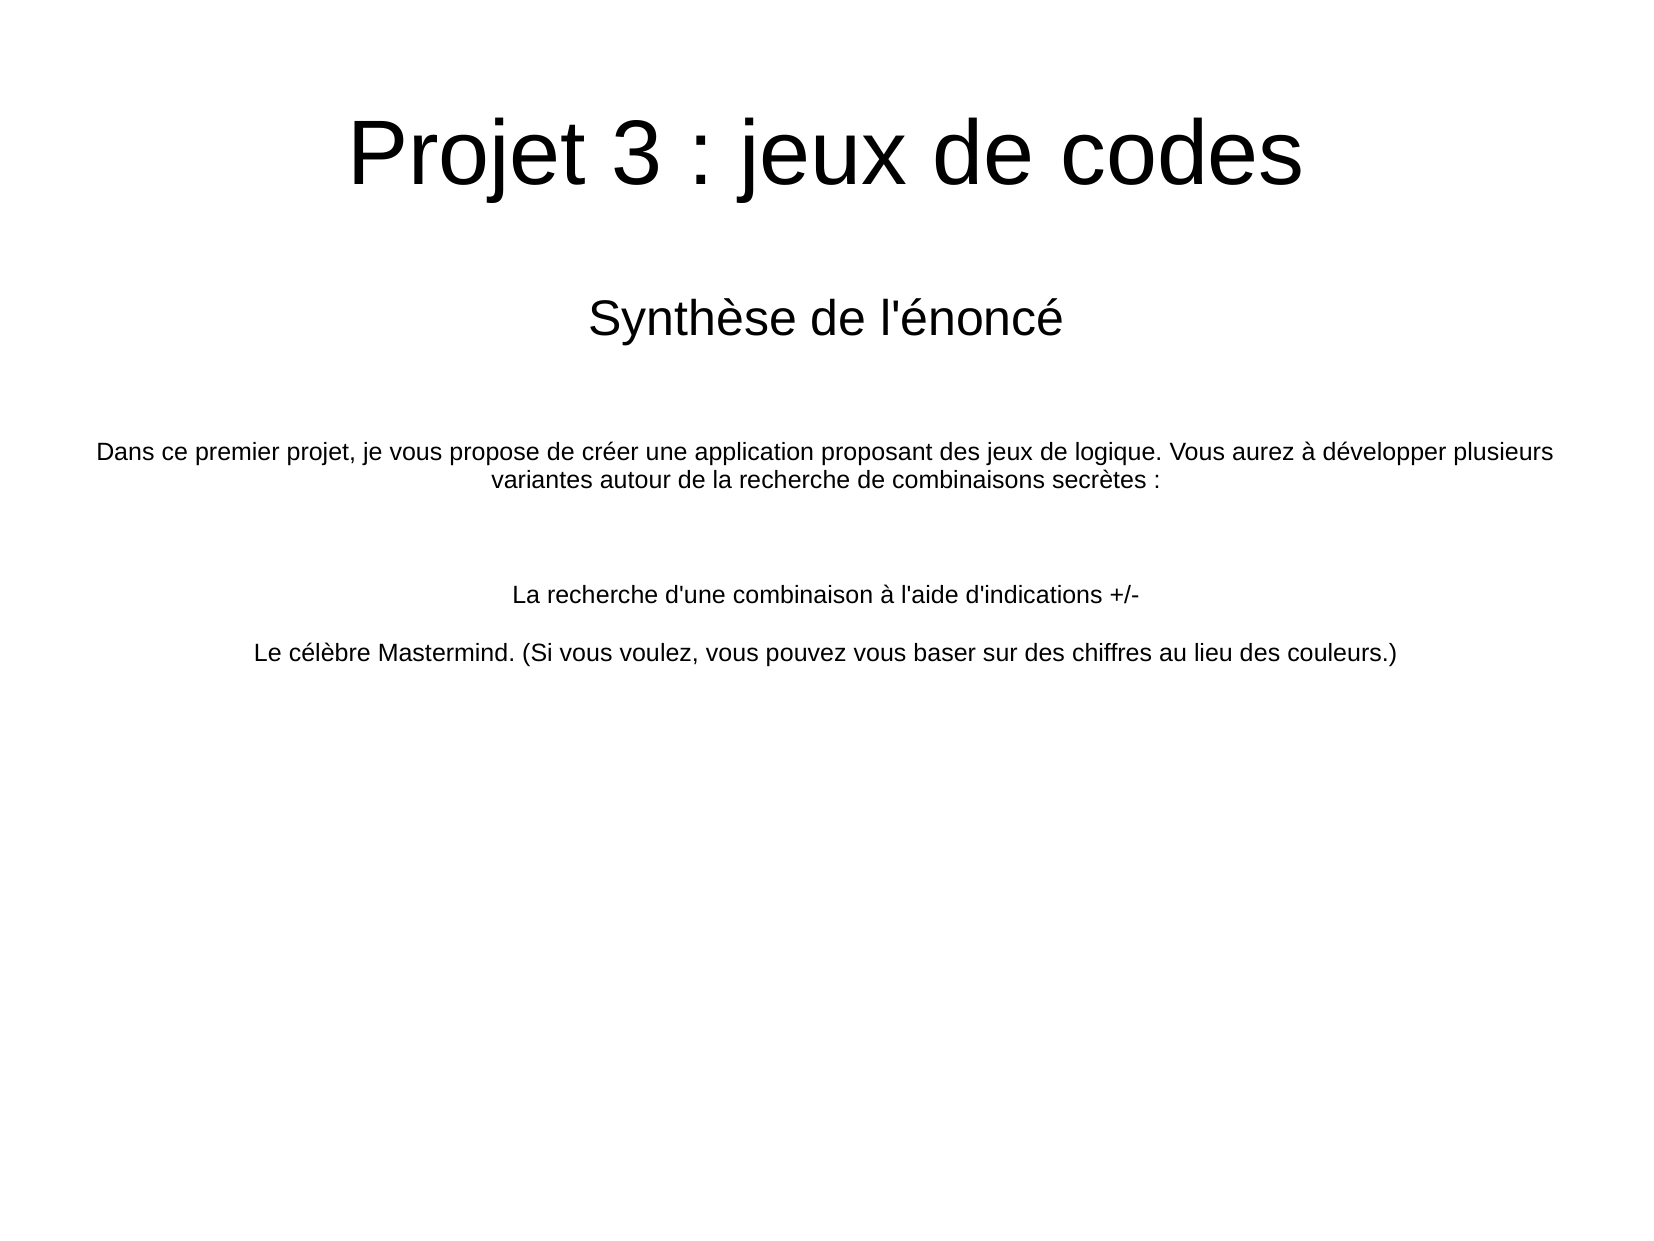

# Projet 3 : jeux de codes
Synthèse de l'énoncé
Dans ce premier projet, je vous propose de créer une application proposant des jeux de logique. Vous aurez à développer plusieurs variantes autour de la recherche de combinaisons secrètes :
La recherche d'une combinaison à l'aide d'indications +/-
Le célèbre Mastermind. (Si vous voulez, vous pouvez vous baser sur des chiffres au lieu des couleurs.)